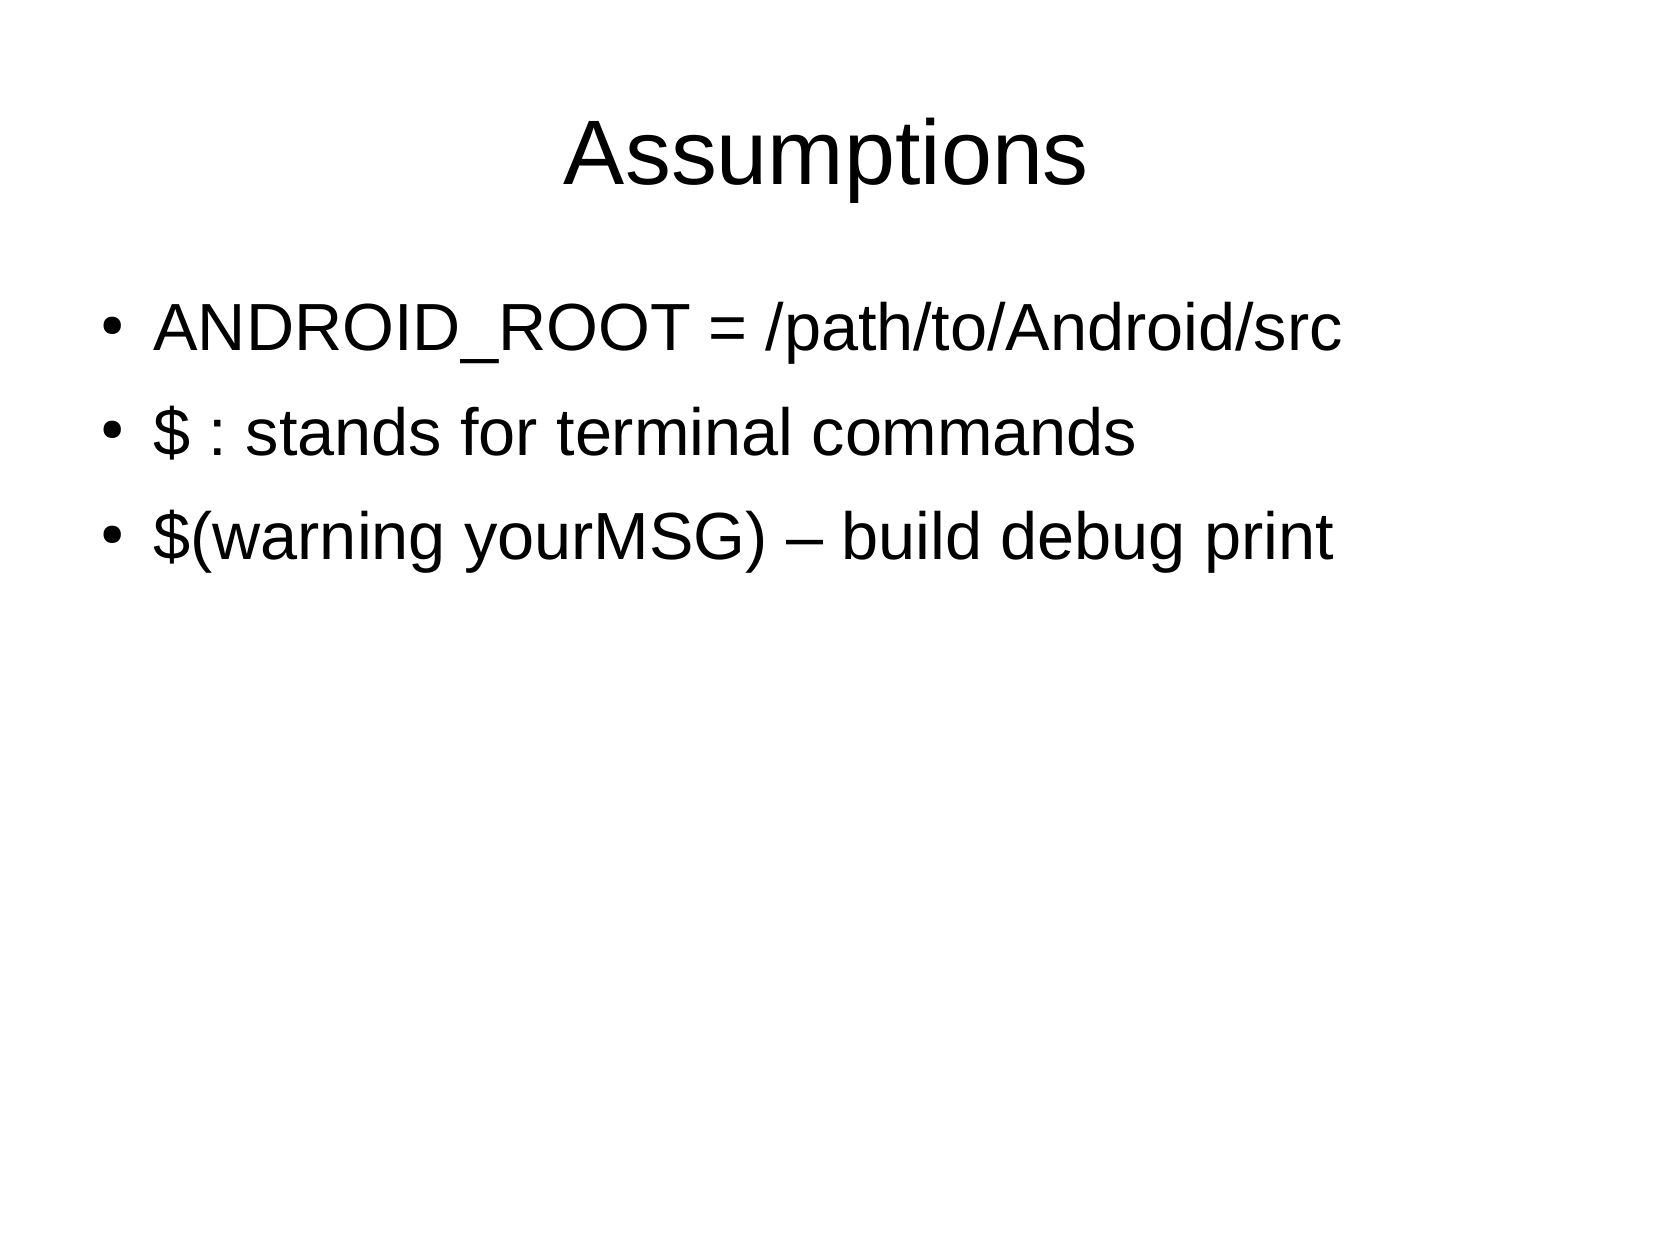

# Assumptions
ANDROID_ROOT = /path/to/Android/src
$ : stands for terminal commands
$(warning yourMSG) – build debug print